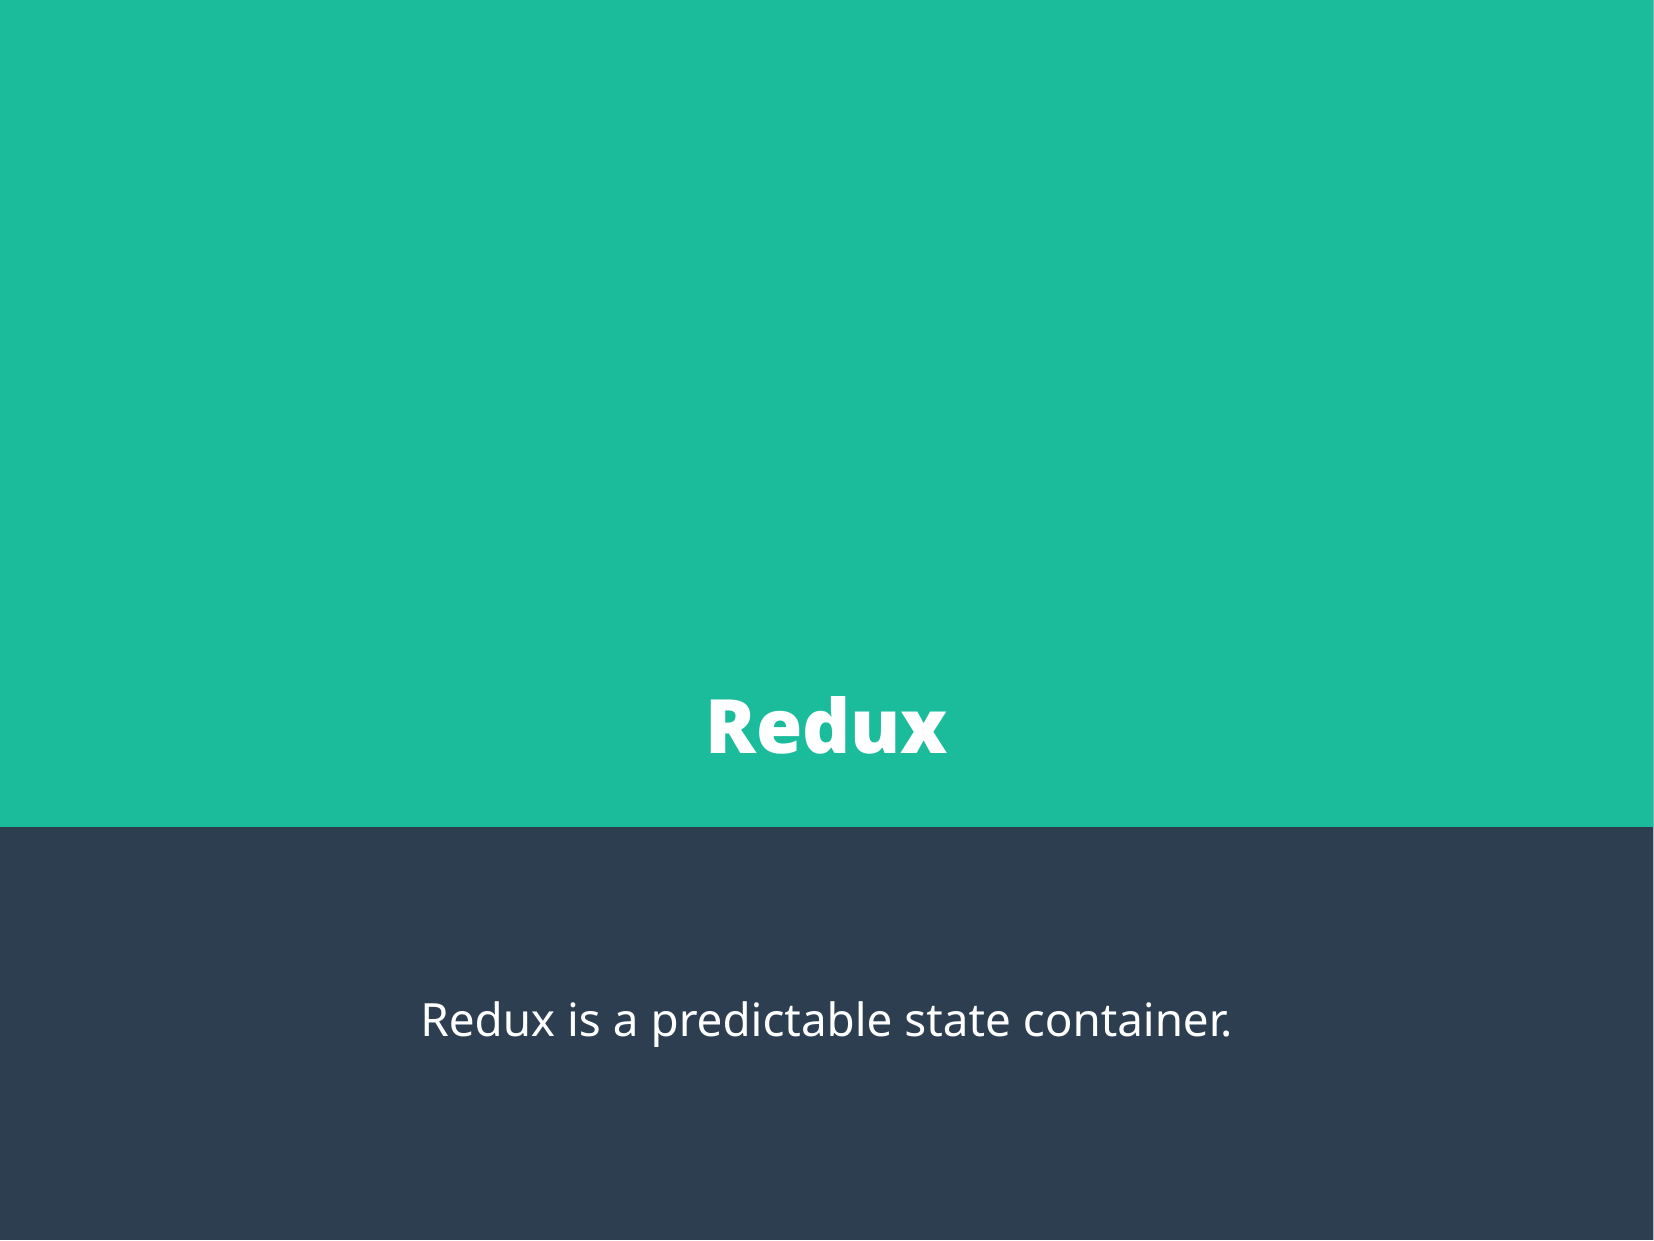

# Redux
Redux is a predictable state container.